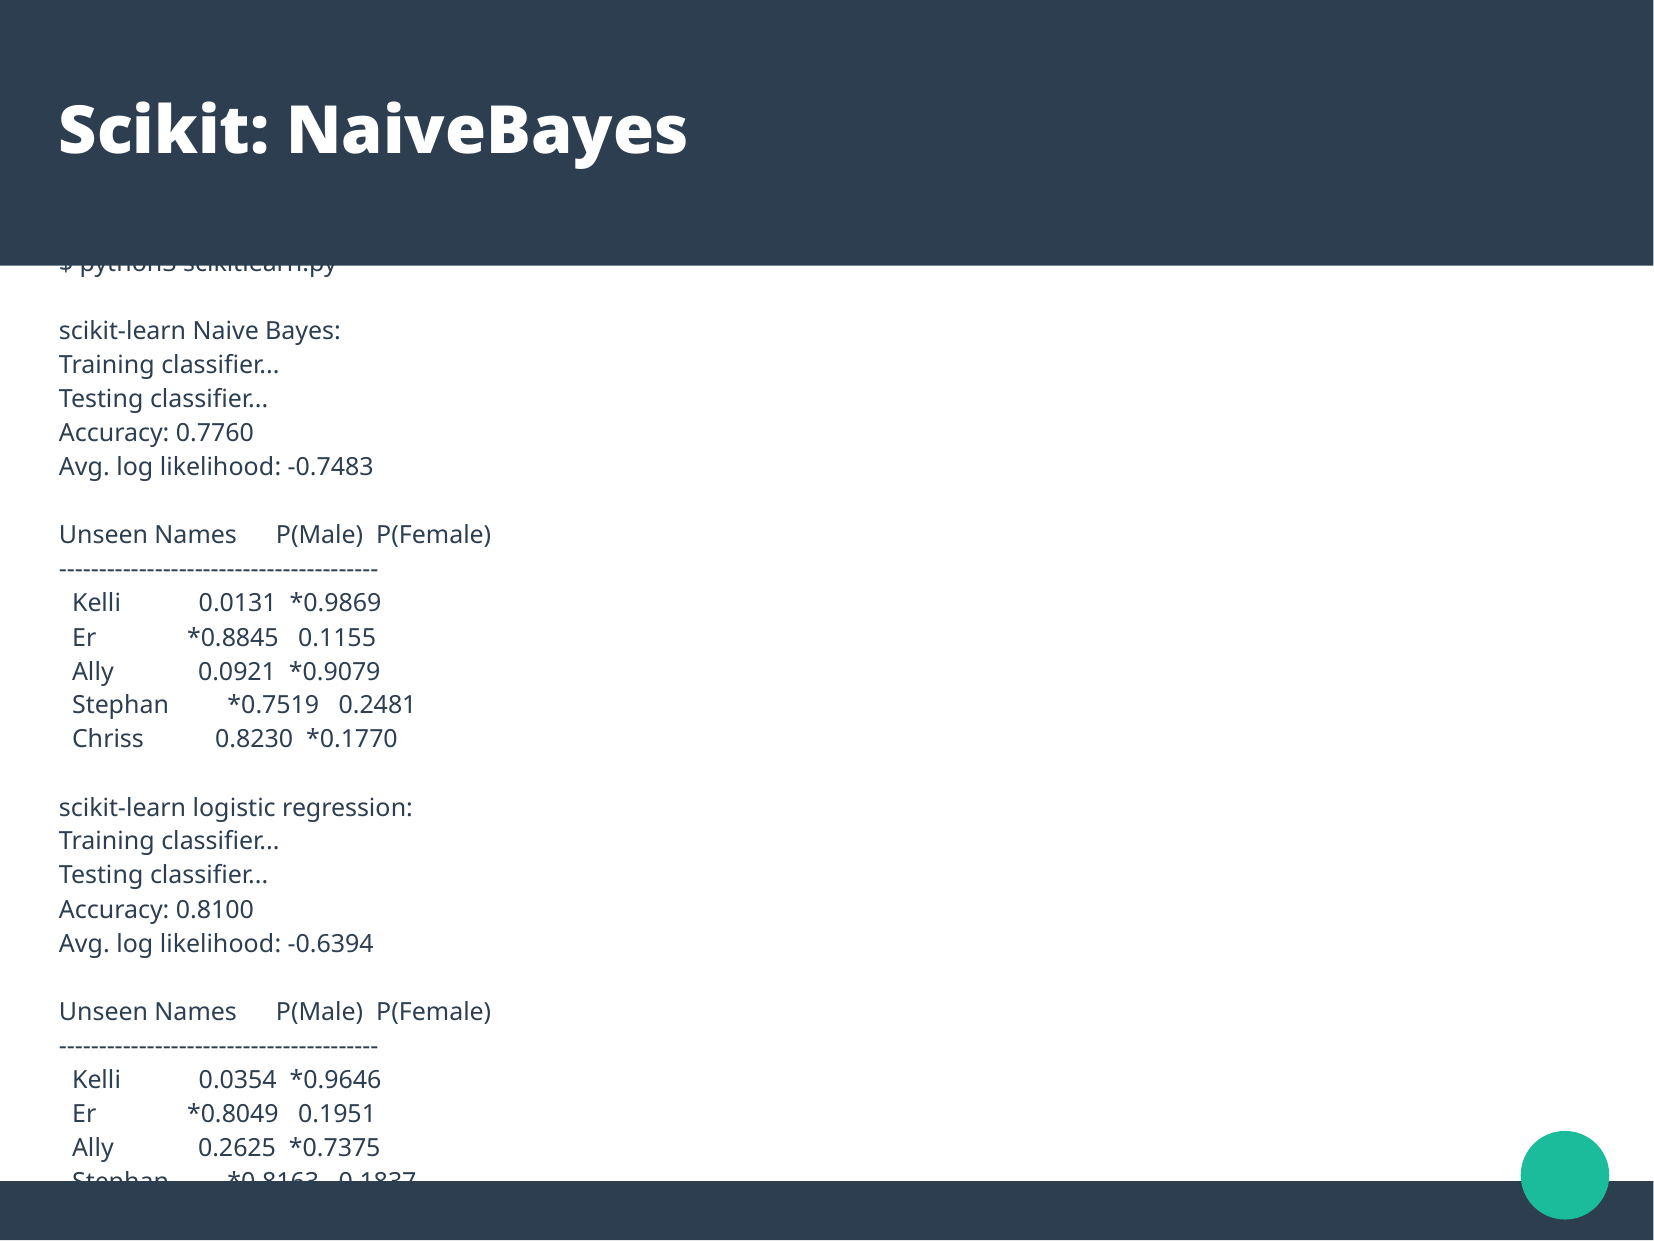

# Scikit: NaiveBayes
$ python3 scikitlearn.py
scikit-learn Naive Bayes:
Training classifier...
Testing classifier...
Accuracy: 0.7760
Avg. log likelihood: -0.7483
Unseen Names P(Male) P(Female)
----------------------------------------
 Kelli 0.0131 *0.9869
 Er *0.8845 0.1155
 Ally 0.0921 *0.9079
 Stephan *0.7519 0.2481
 Chriss 0.8230 *0.1770
scikit-learn logistic regression:
Training classifier...
Testing classifier...
Accuracy: 0.8100
Avg. log likelihood: -0.6394
Unseen Names P(Male) P(Female)
----------------------------------------
 Kelli 0.0354 *0.9646
 Er *0.8049 0.1951
 Ally 0.2625 *0.7375
 Stephan *0.8163 0.1837
 Chriss 0.5394 *0.4606